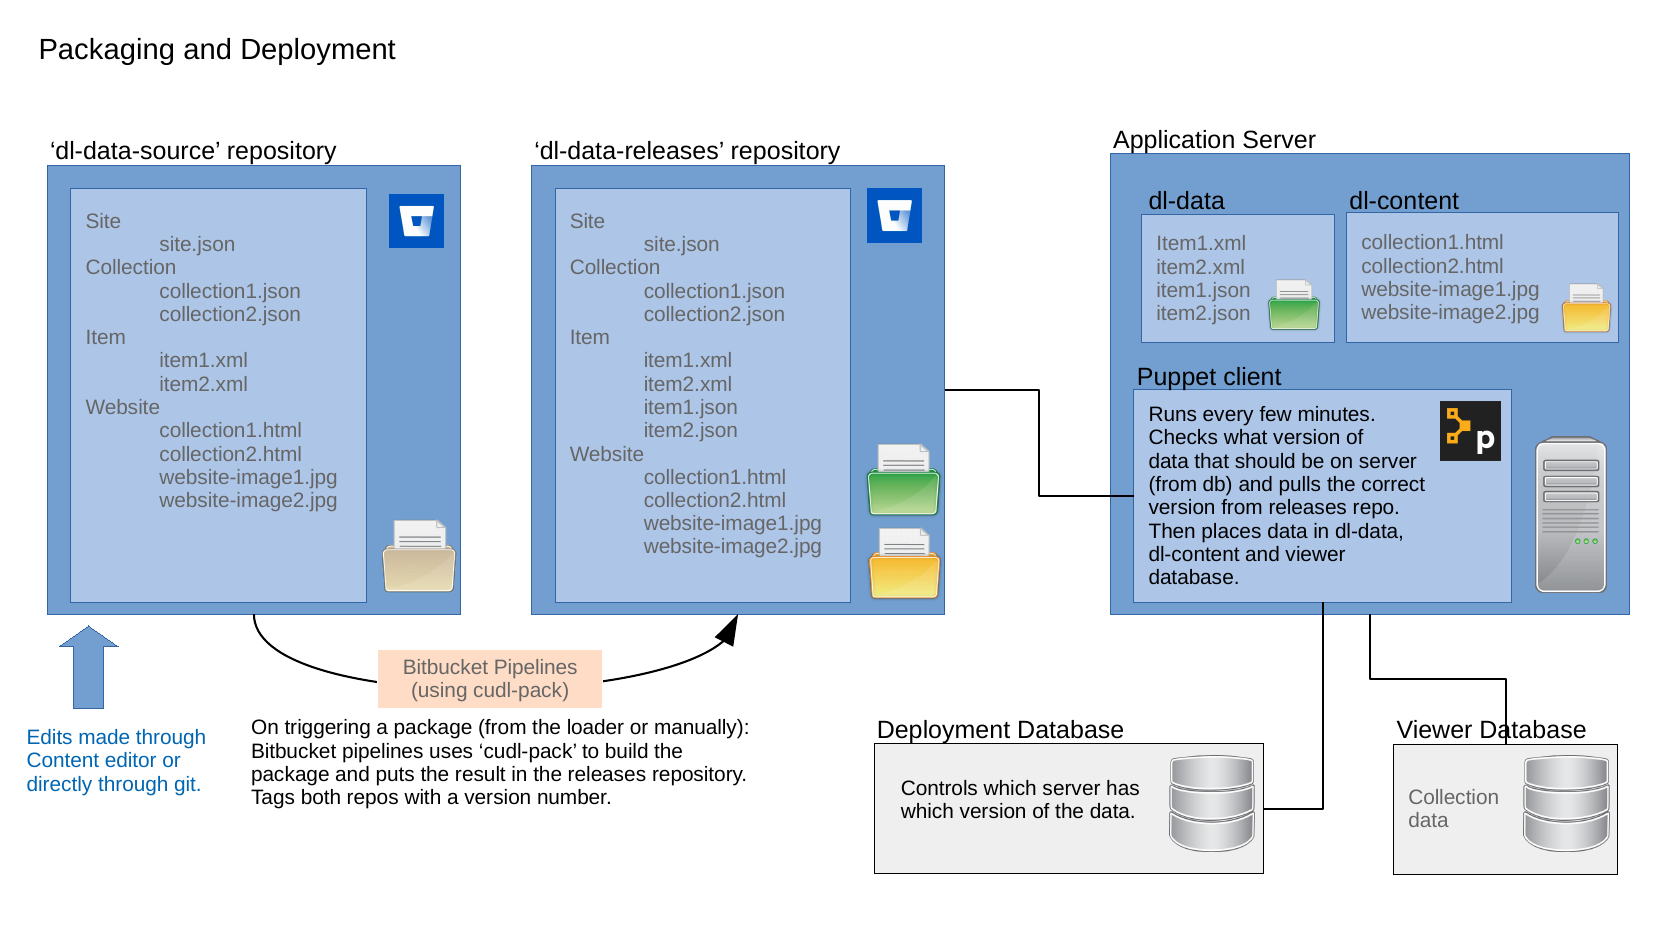

Packaging and Deployment
Application Server
‘dl-data-source’ repository
‘dl-data-releases’ repository
dl-data
dl-content
Site
	site.json
Collection
	collection1.json
	collection2.json
Item
	item1.xml
	item2.xml
Website
	collection1.html
	collection2.html
	website-image1.jpg
	website-image2.jpg
Site
	site.json
Collection
	collection1.json
	collection2.json
Item
	item1.xml
	item2.xml
	item1.json
	item2.json
Website
	collection1.html
	collection2.html
	website-image1.jpg
	website-image2.jpg
collection1.html
collection2.html
website-image1.jpg
website-image2.jpg
Item1.xml
item2.xml
item1.json
item2.json
Puppet client
Runs every few minutes.
Checks what version of
data that should be on server
(from db) and pulls the correct
version from releases repo.
Then places data in dl-data,
dl-content and viewer
database.
Bitbucket Pipelines
(using cudl-pack)
On triggering a package (from the loader or manually):
Bitbucket pipelines uses ‘cudl-pack’ to build the
package and puts the result in the releases repository.
Tags both repos with a version number.
Deployment Database
Viewer Database
Edits made through
Content editor or
directly through git.
Collection
data
Controls which server has
which version of the data.